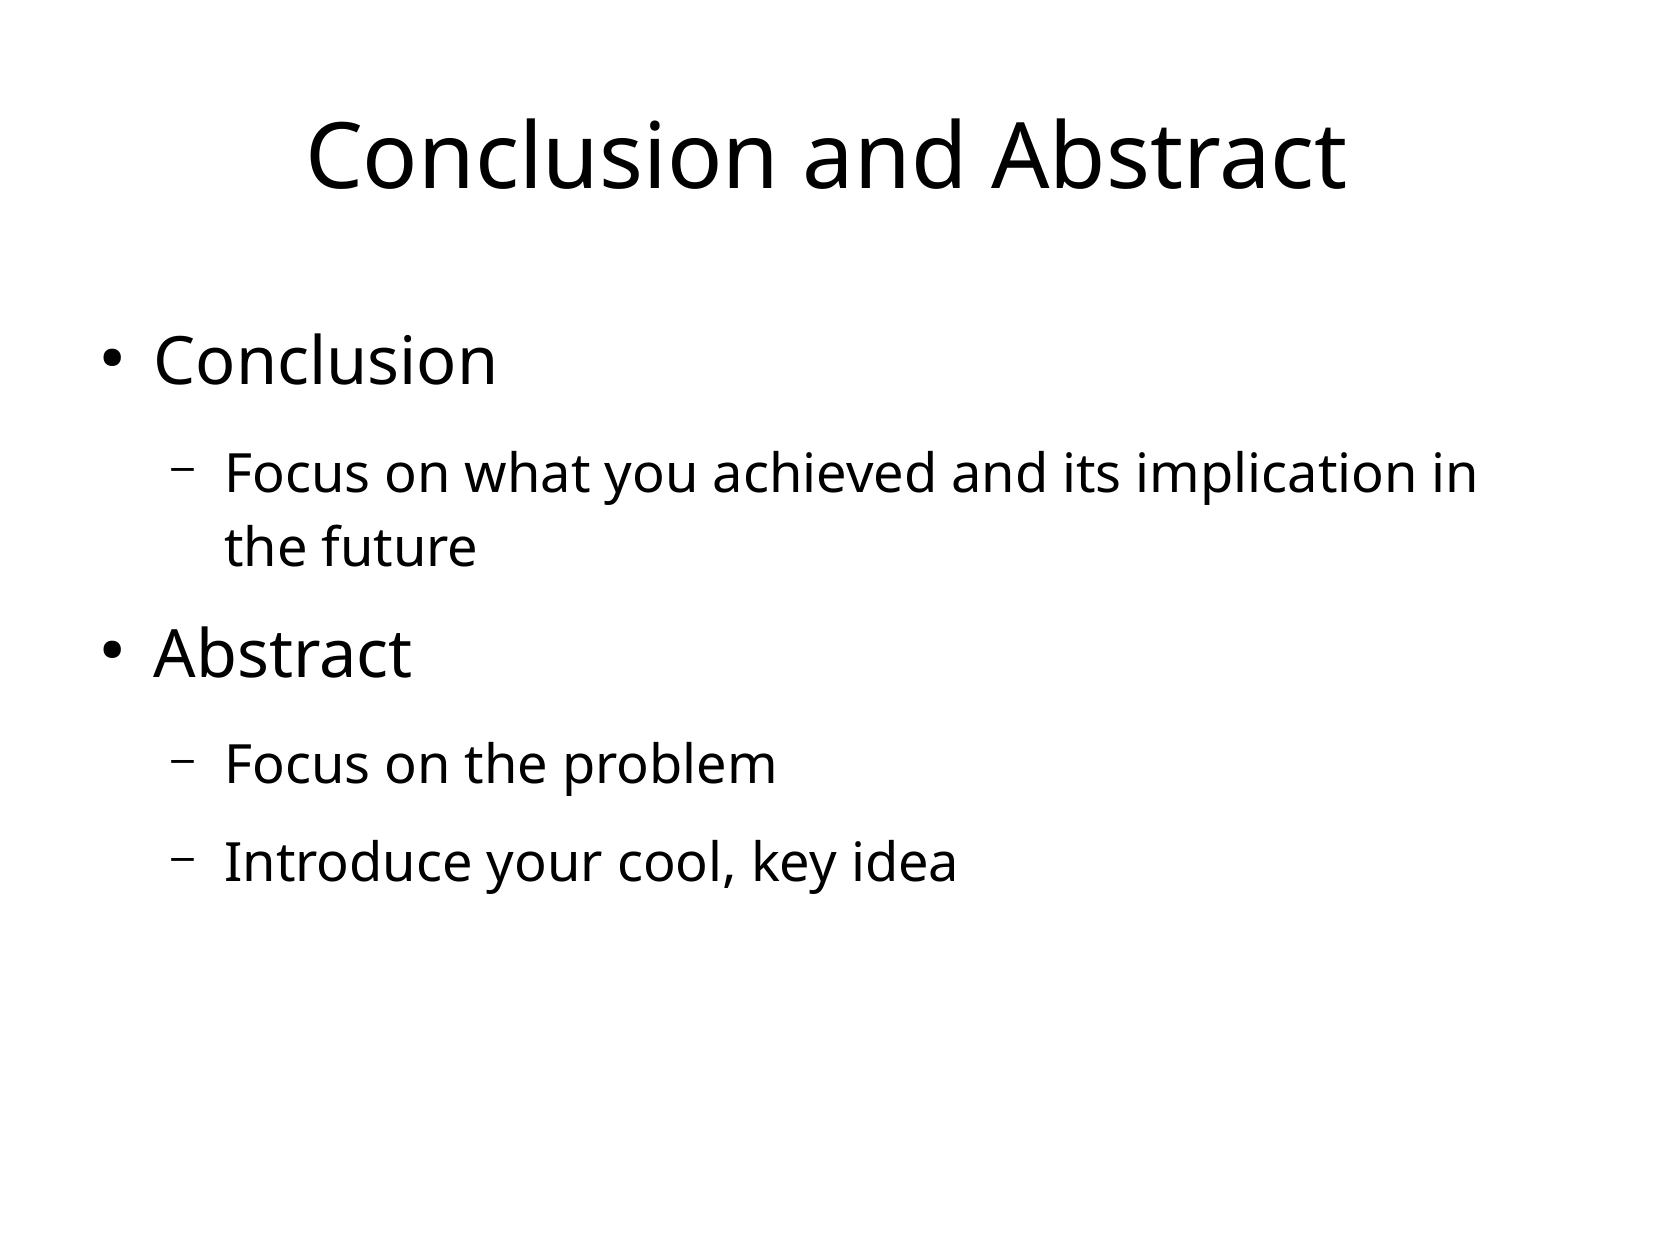

# Conclusion and Abstract
Conclusion
Focus on what you achieved and its implication in the future
Abstract
Focus on the problem
Introduce your cool, key idea